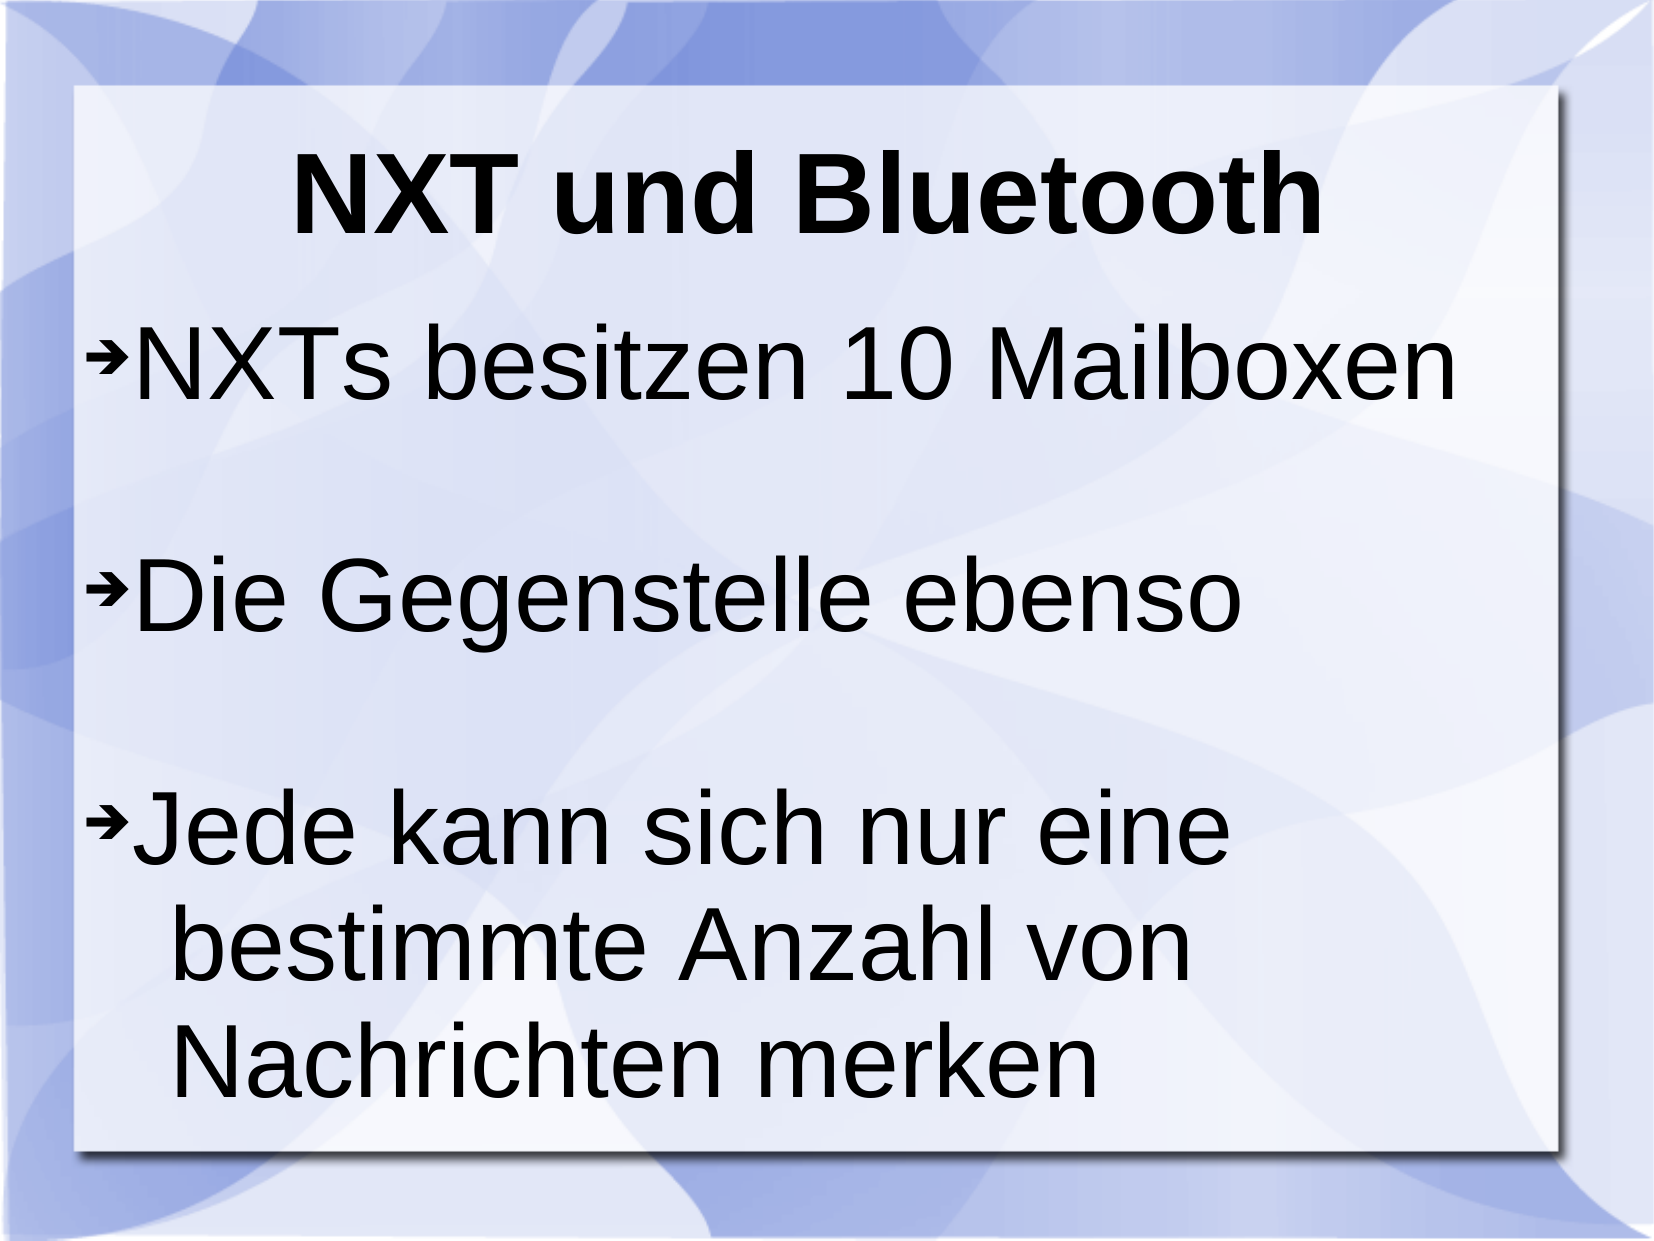

# NXT und Bluetooth
NXTs besitzen 10 Mailboxen
Die Gegenstelle ebenso
Jede kann sich nur eine
 bestimmte Anzahl von
 Nachrichten merken